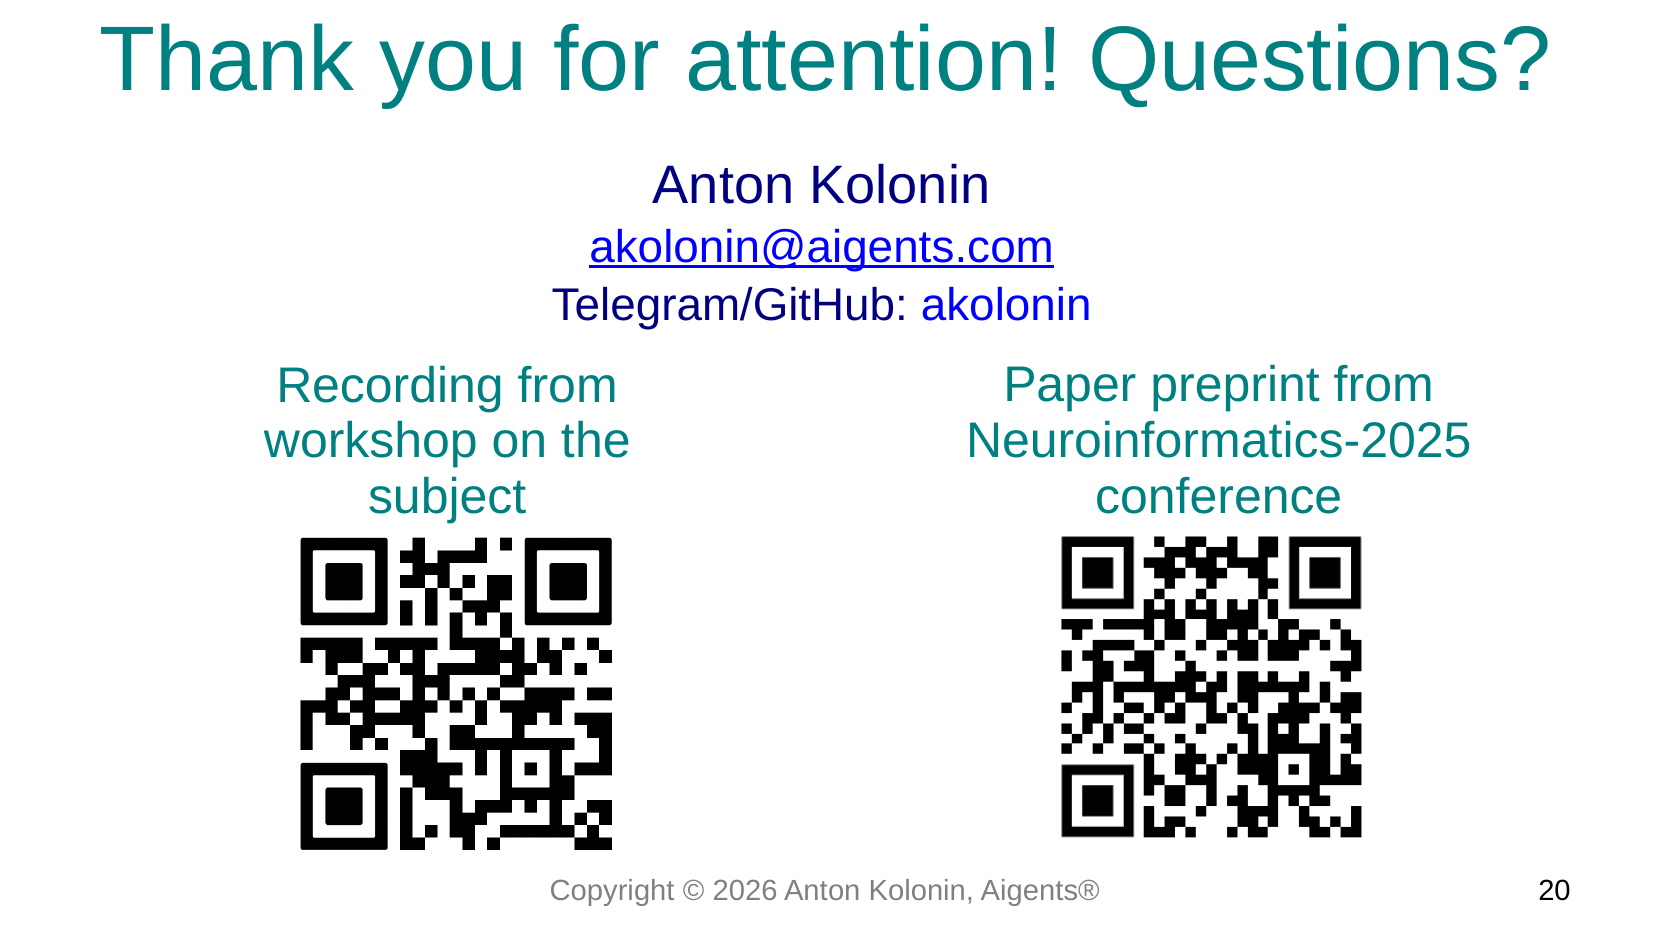

Thank you for attention! Questions?
Anton Kolonin
akolonin@aigents.com
Telegram/GitHub: akolonin
Paper preprint from Neuroinformatics-2025
conference
Recording from workshop on the subject
Copyright © 2026 Anton Kolonin, Aigents®
20